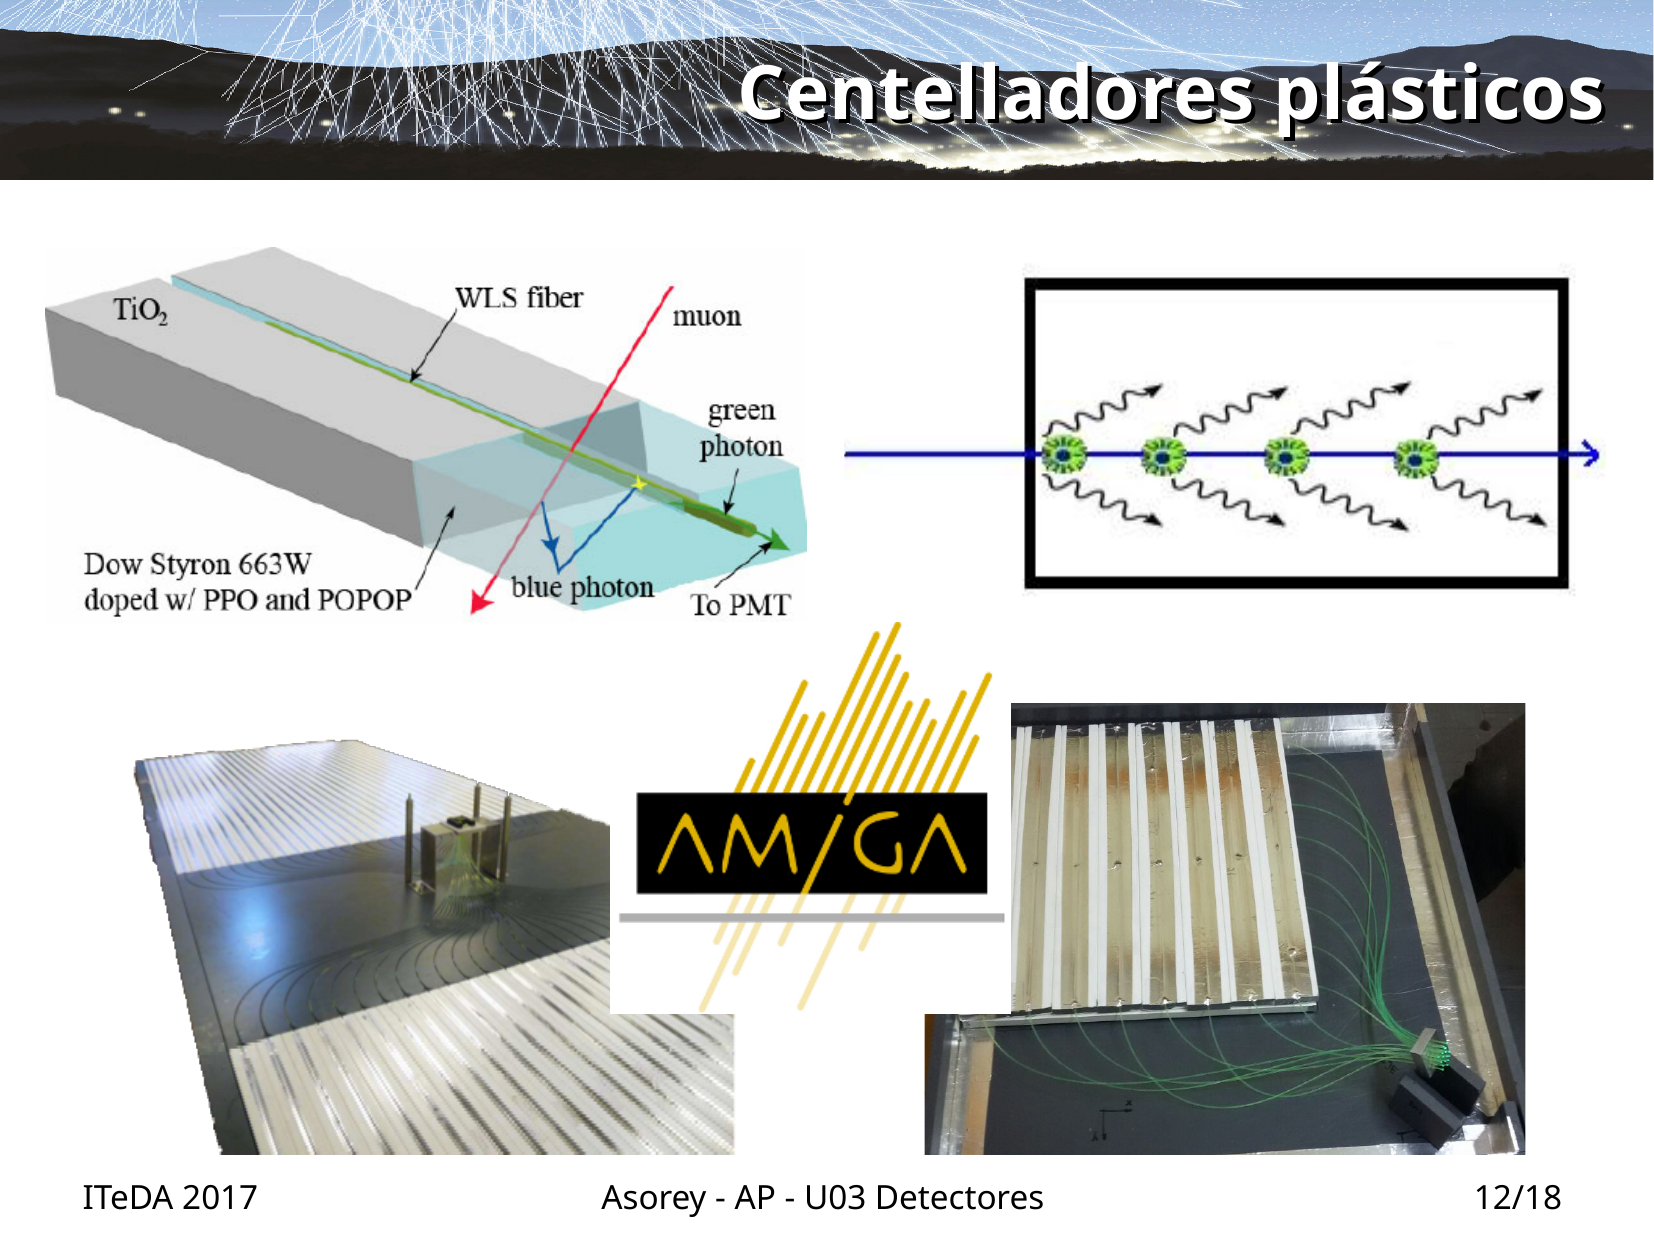

# Centelladores plásticos
ITeDA 2017
Asorey - AP - U03 Detectores
12